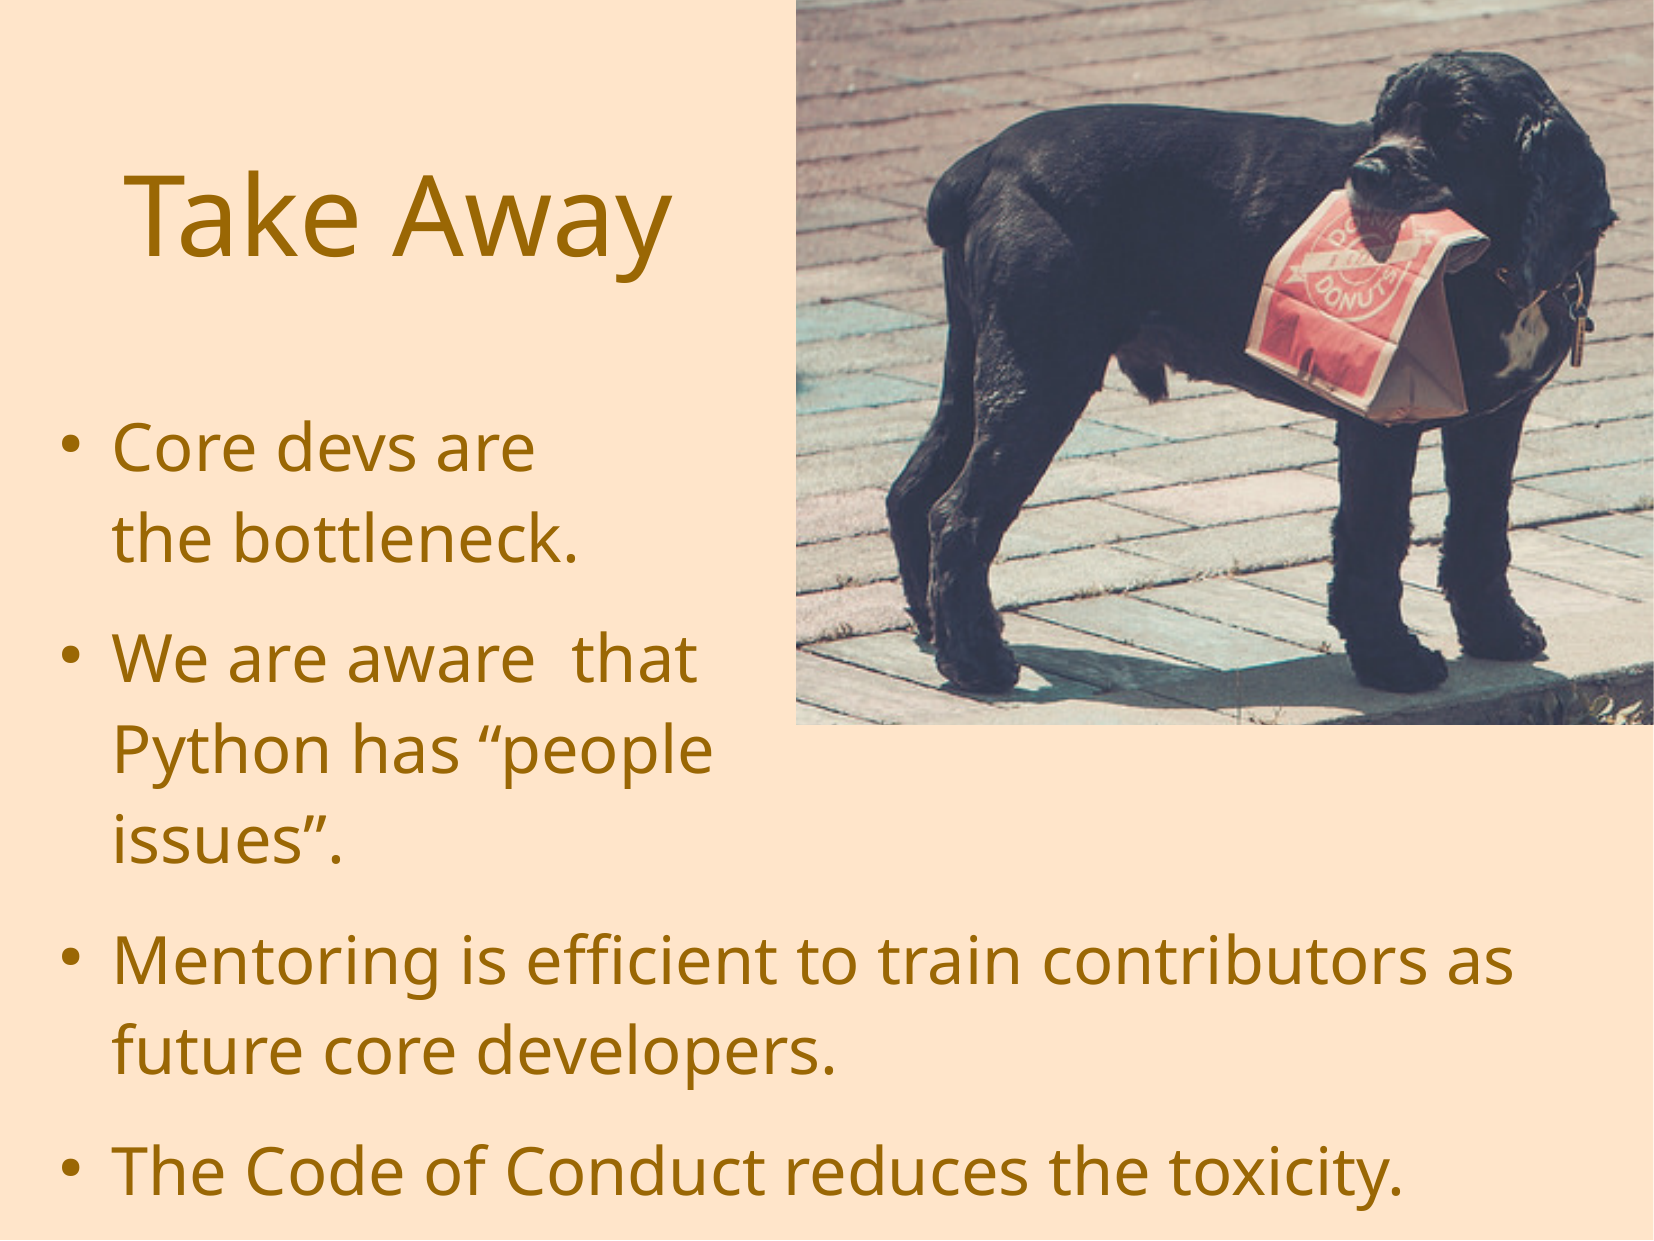

# Take Away
Core devs are
the bottleneck.
We are aware that
Python has “people
issues”.
Mentoring is efficient to train contributors as future core developers.
The Code of Conduct reduces the toxicity.